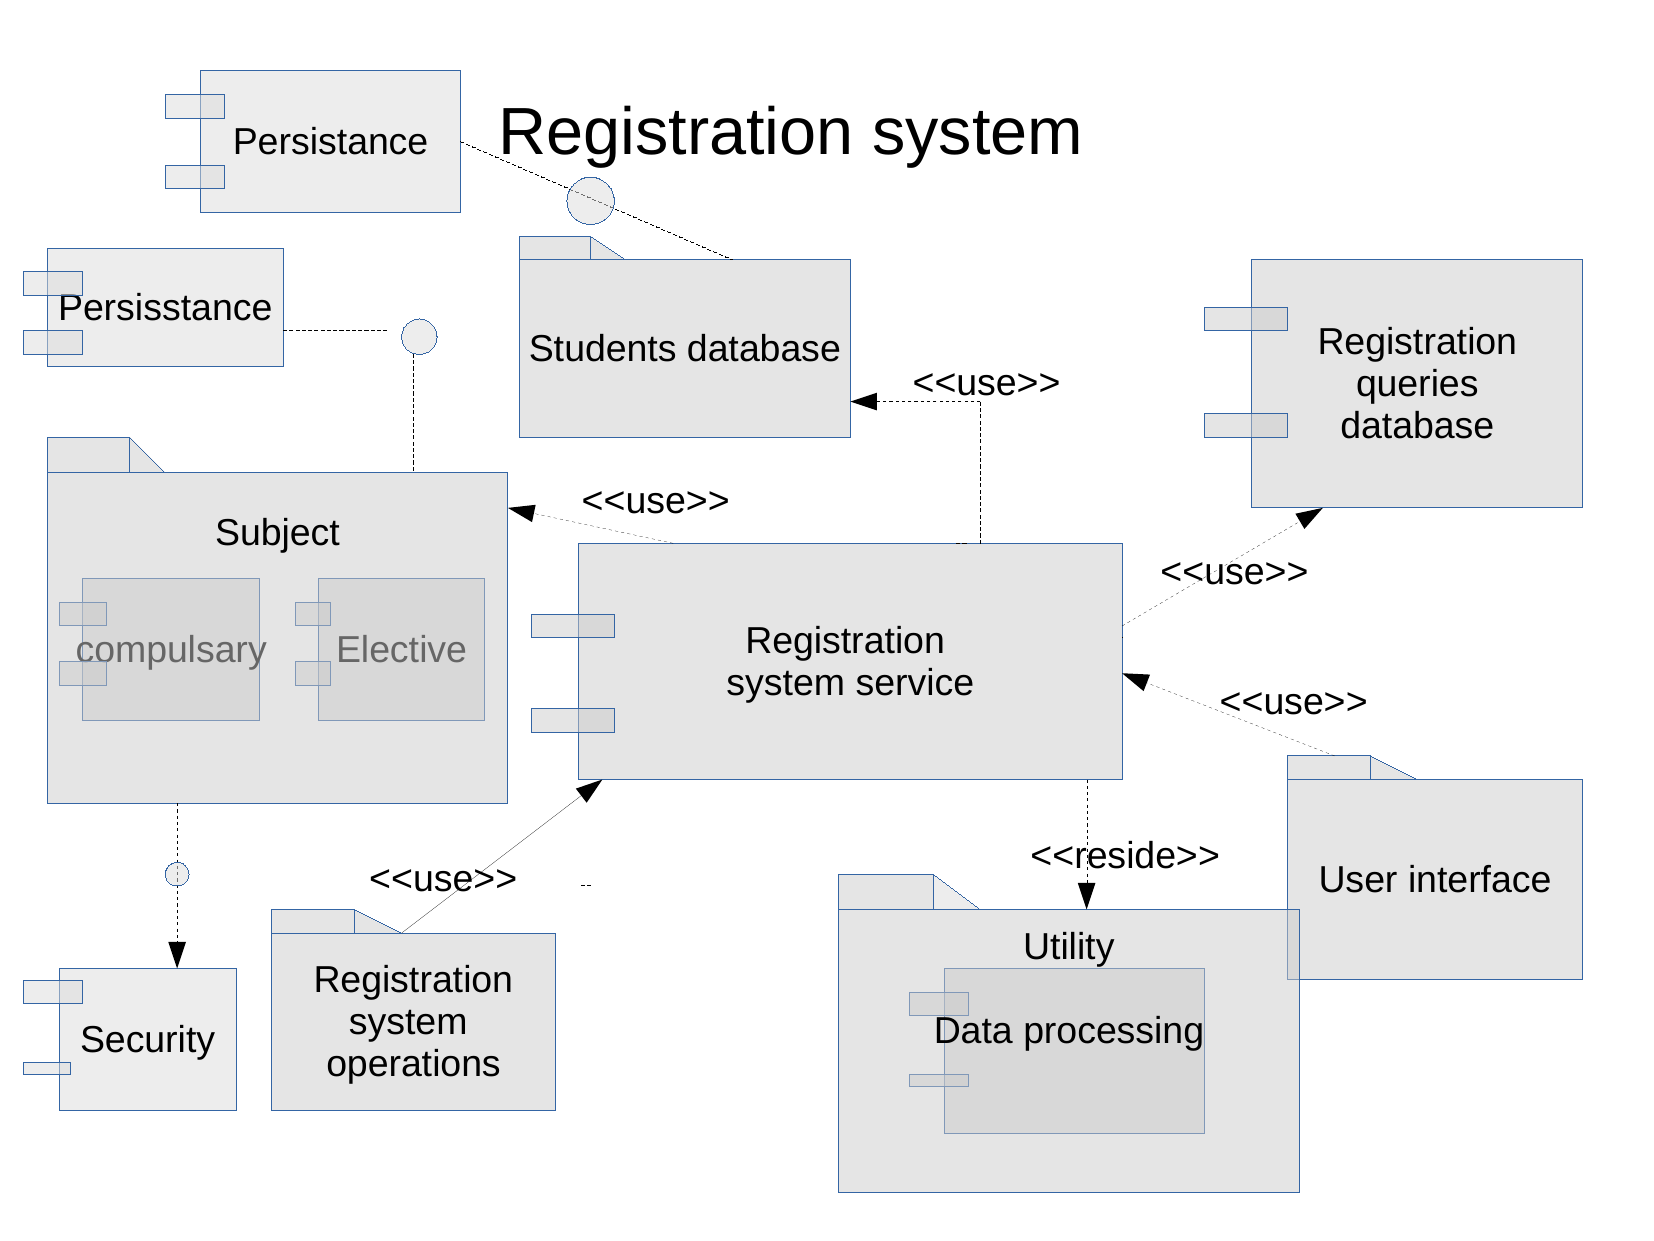

# Registration system
Persistance
Persisstance
Students database
Registration
 queries
database
<<use>>
Subject
<<use>>
Registration
system service
<<use>>
compulsary
Elective
<<use>>
User interface
<<reside>>
<<use>>
Utility
Data processing
Registration
system
operations
Security